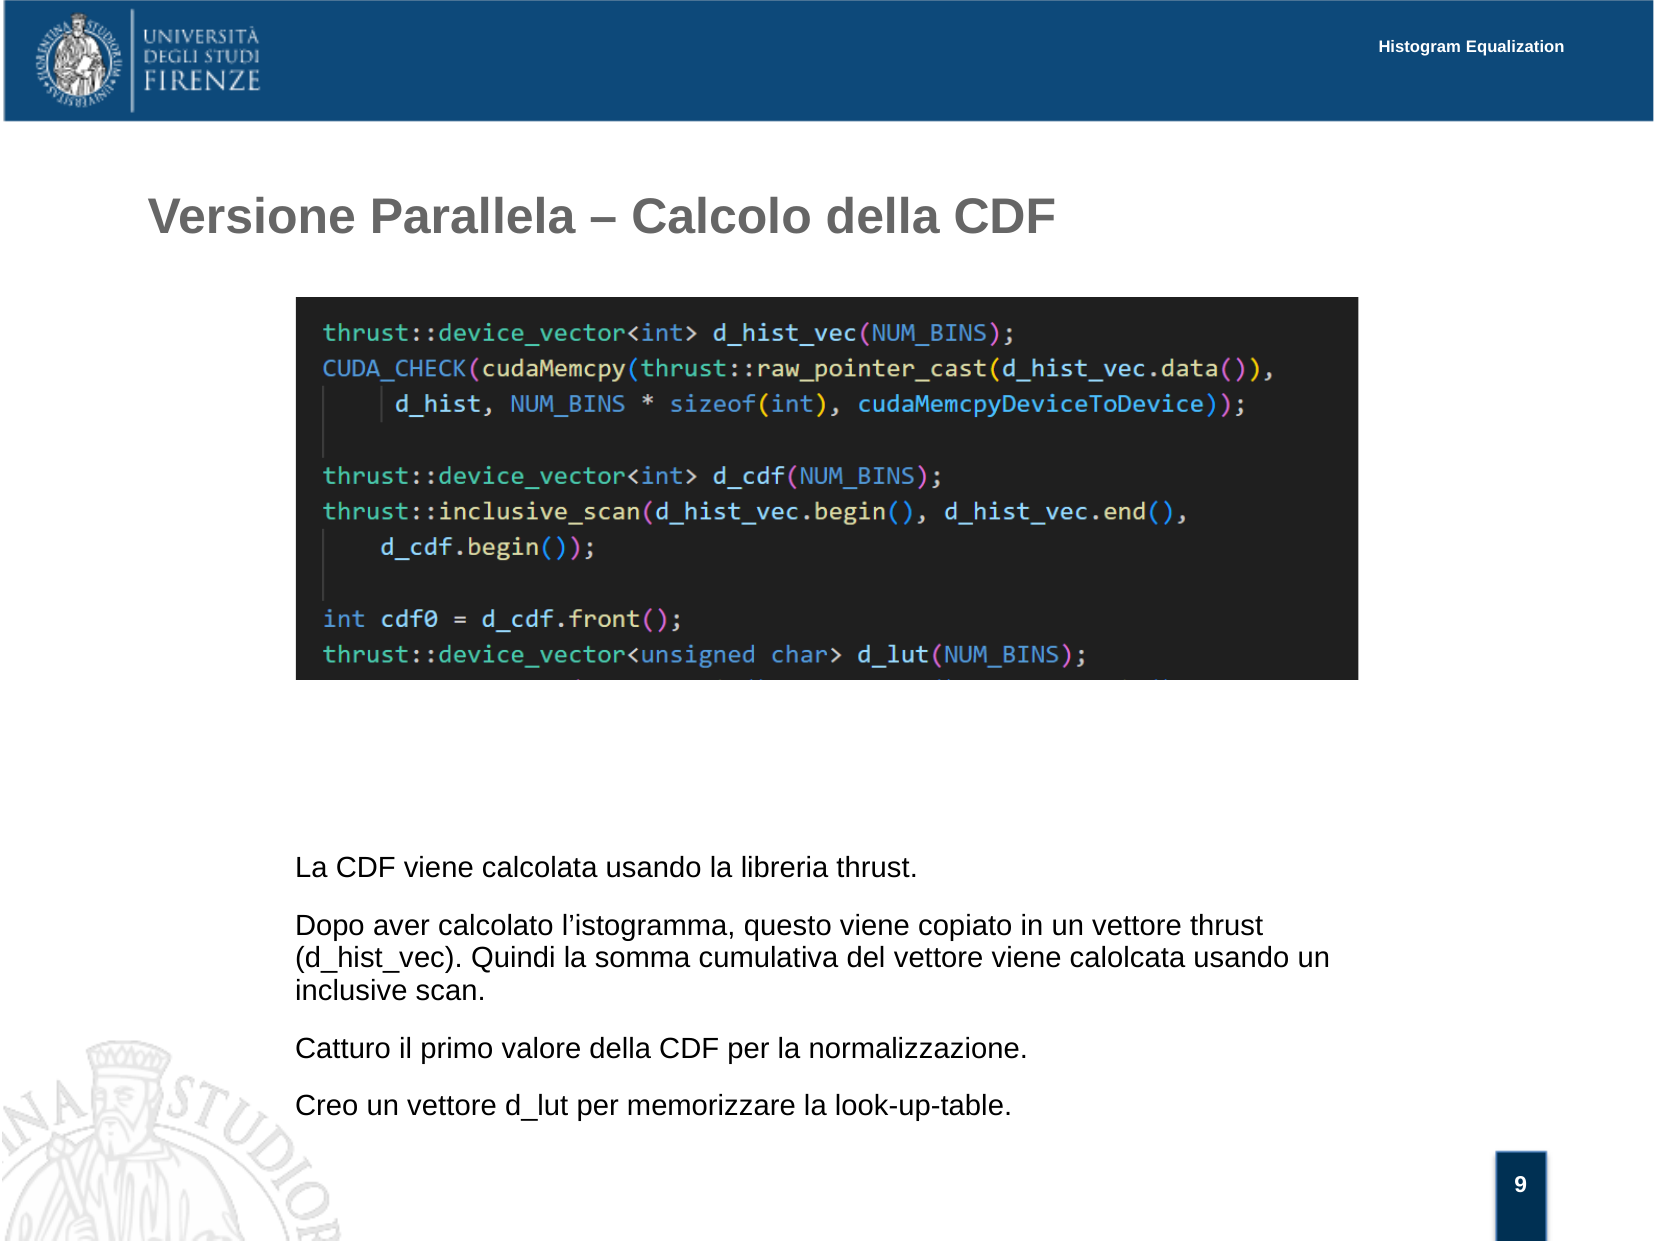

Histogram Equalization
Versione Parallela – Calcolo della CDF
La CDF viene calcolata usando la libreria thrust.
Dopo aver calcolato l’istogramma, questo viene copiato in un vettore thrust (d_hist_vec). Quindi la somma cumulativa del vettore viene calolcata usando un inclusive scan.
Catturo il primo valore della CDF per la normalizzazione.
Creo un vettore d_lut per memorizzare la look-up-table.
9